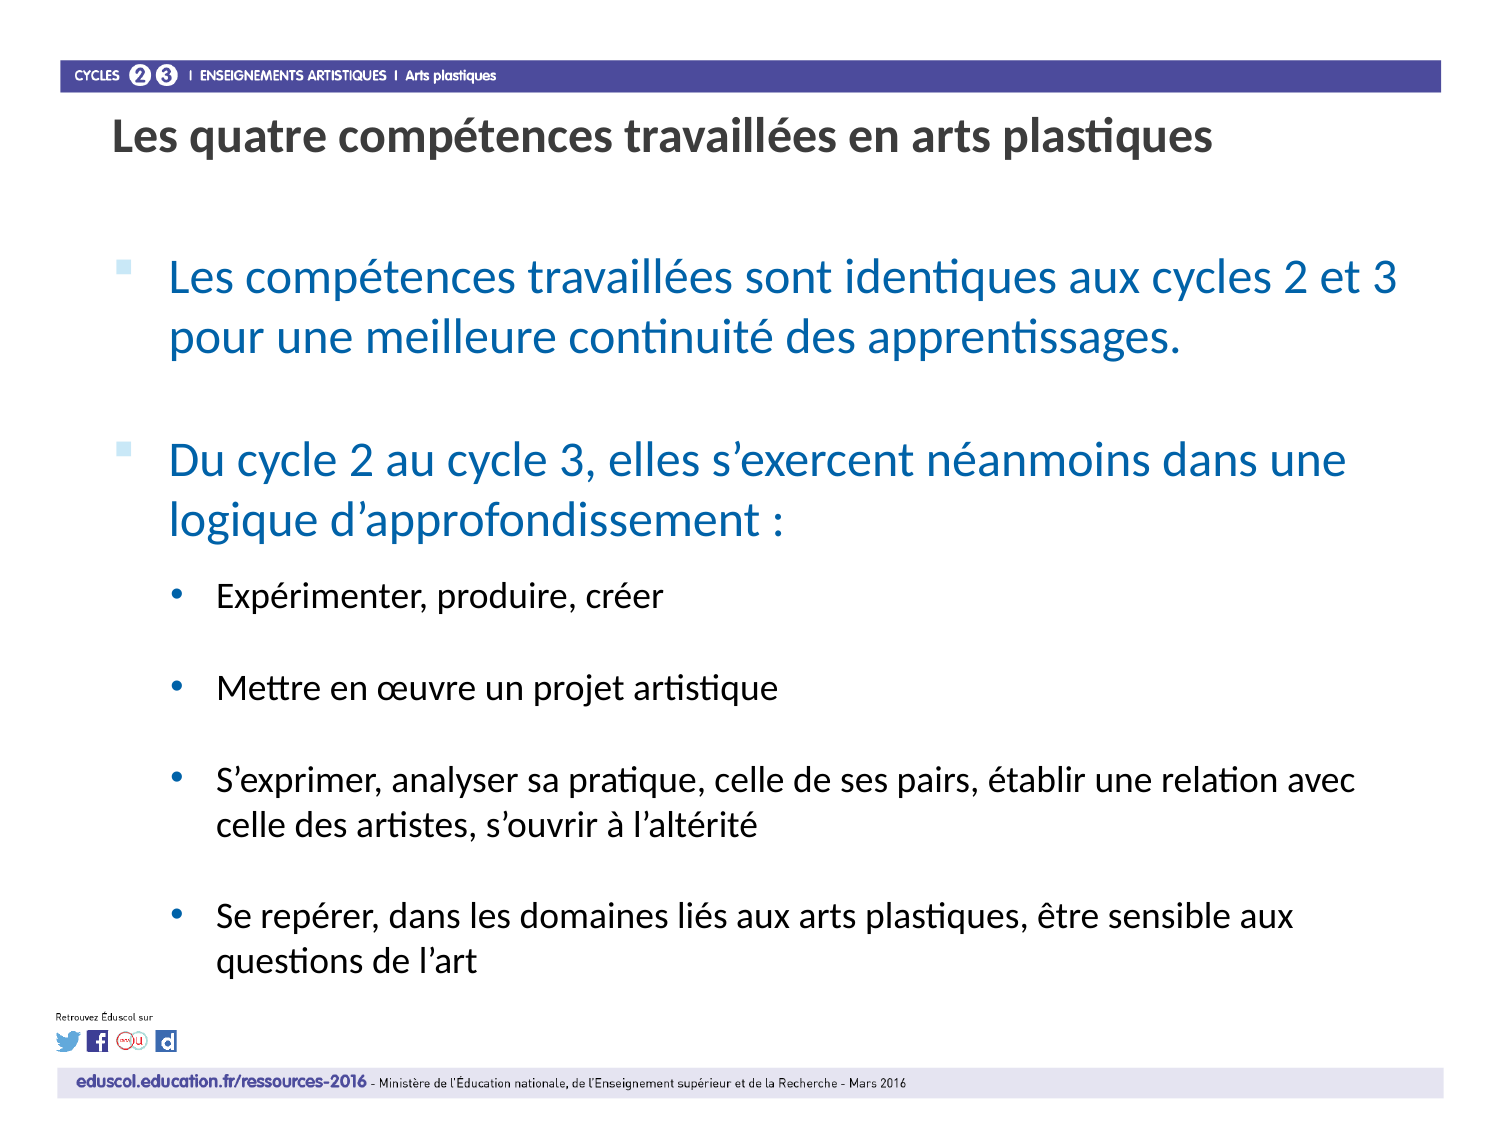

# Les quatre compétences travaillées en arts plastiques
Les compétences travaillées sont identiques aux cycles 2 et 3 pour une meilleure continuité des apprentissages.
Du cycle 2 au cycle 3, elles s’exercent néanmoins dans une logique d’approfondissement :
Expérimenter, produire, créer
Mettre en œuvre un projet artistique
S’exprimer, analyser sa pratique, celle de ses pairs, établir une relation avec celle des artistes, s’ouvrir à l’altérité
Se repérer, dans les domaines liés aux arts plastiques, être sensible aux questions de l’art
Arts plastiques présentation